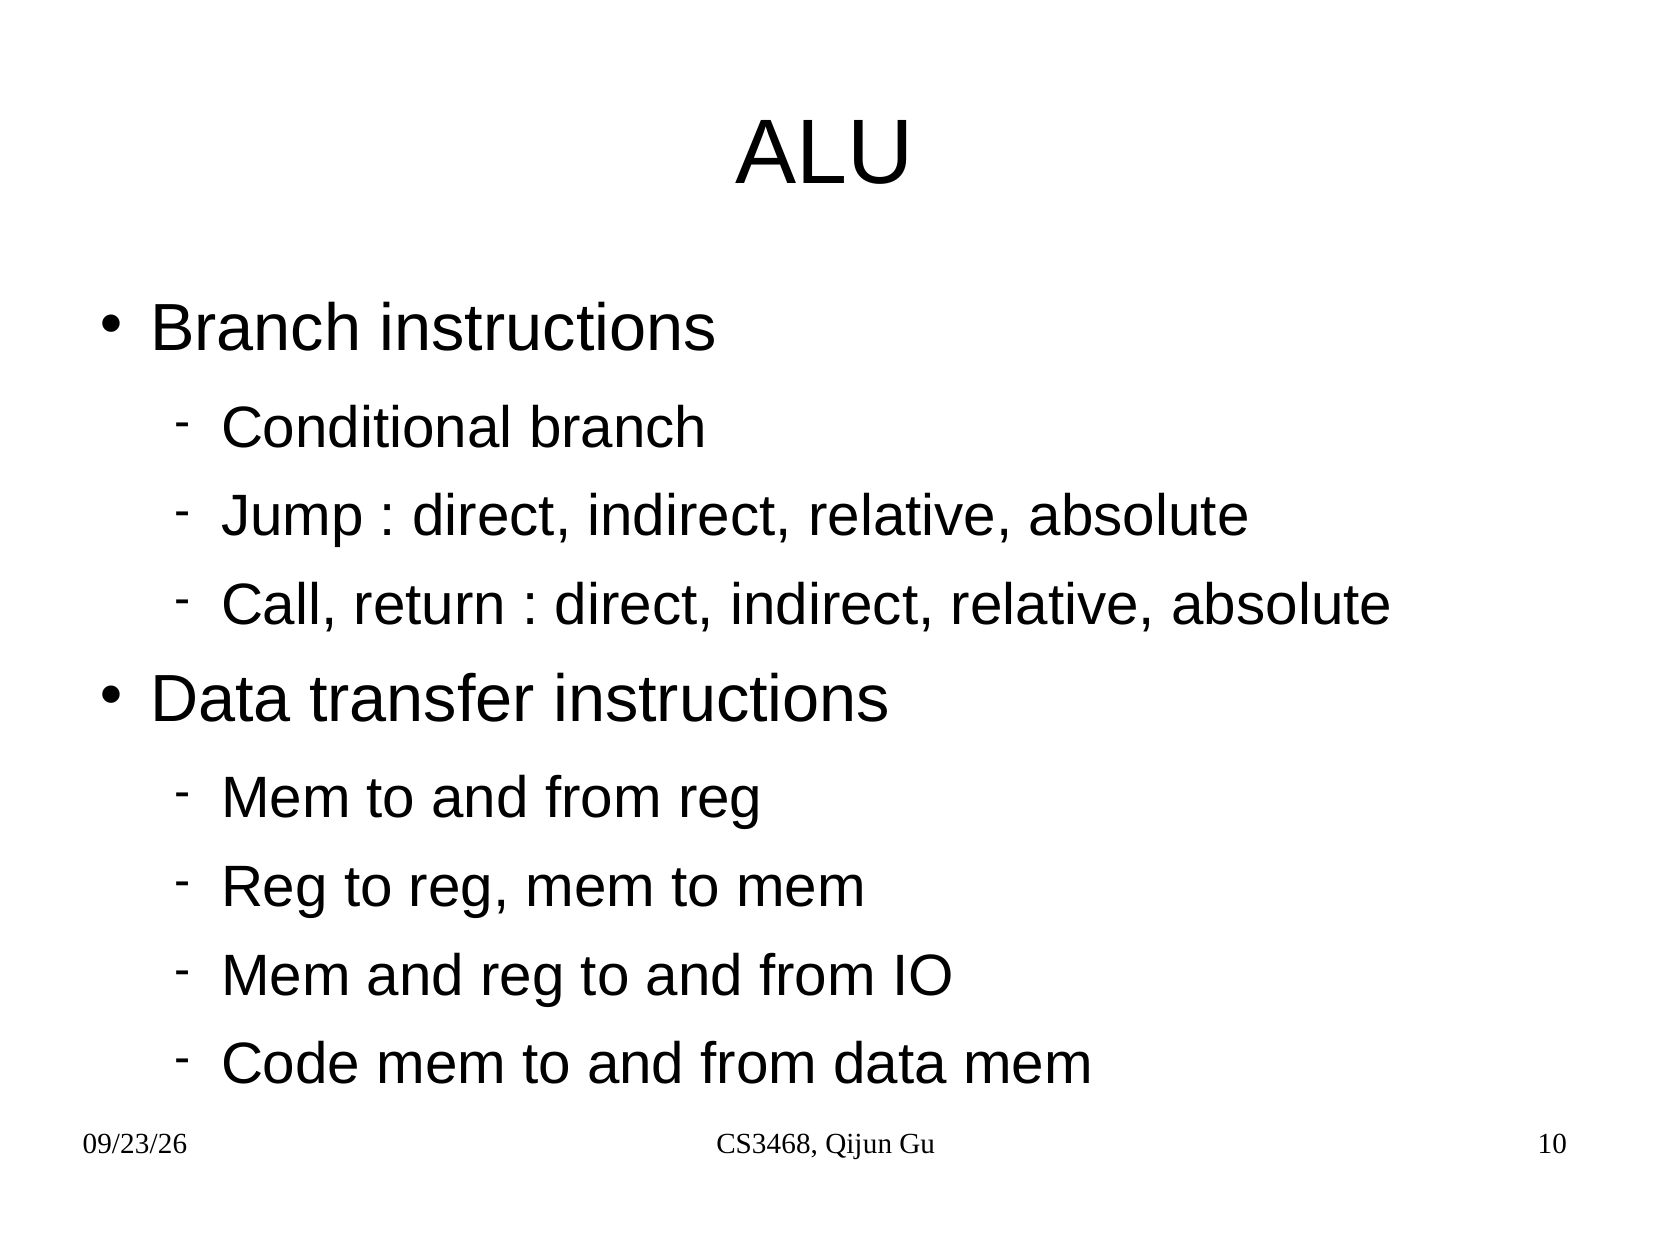

# ALU
Branch instructions
Conditional branch
Jump : direct, indirect, relative, absolute
Call, return : direct, indirect, relative, absolute
Data transfer instructions
Mem to and from reg
Reg to reg, mem to mem
Mem and reg to and from IO
Code mem to and from data mem
CS3468, Qijun Gu
10